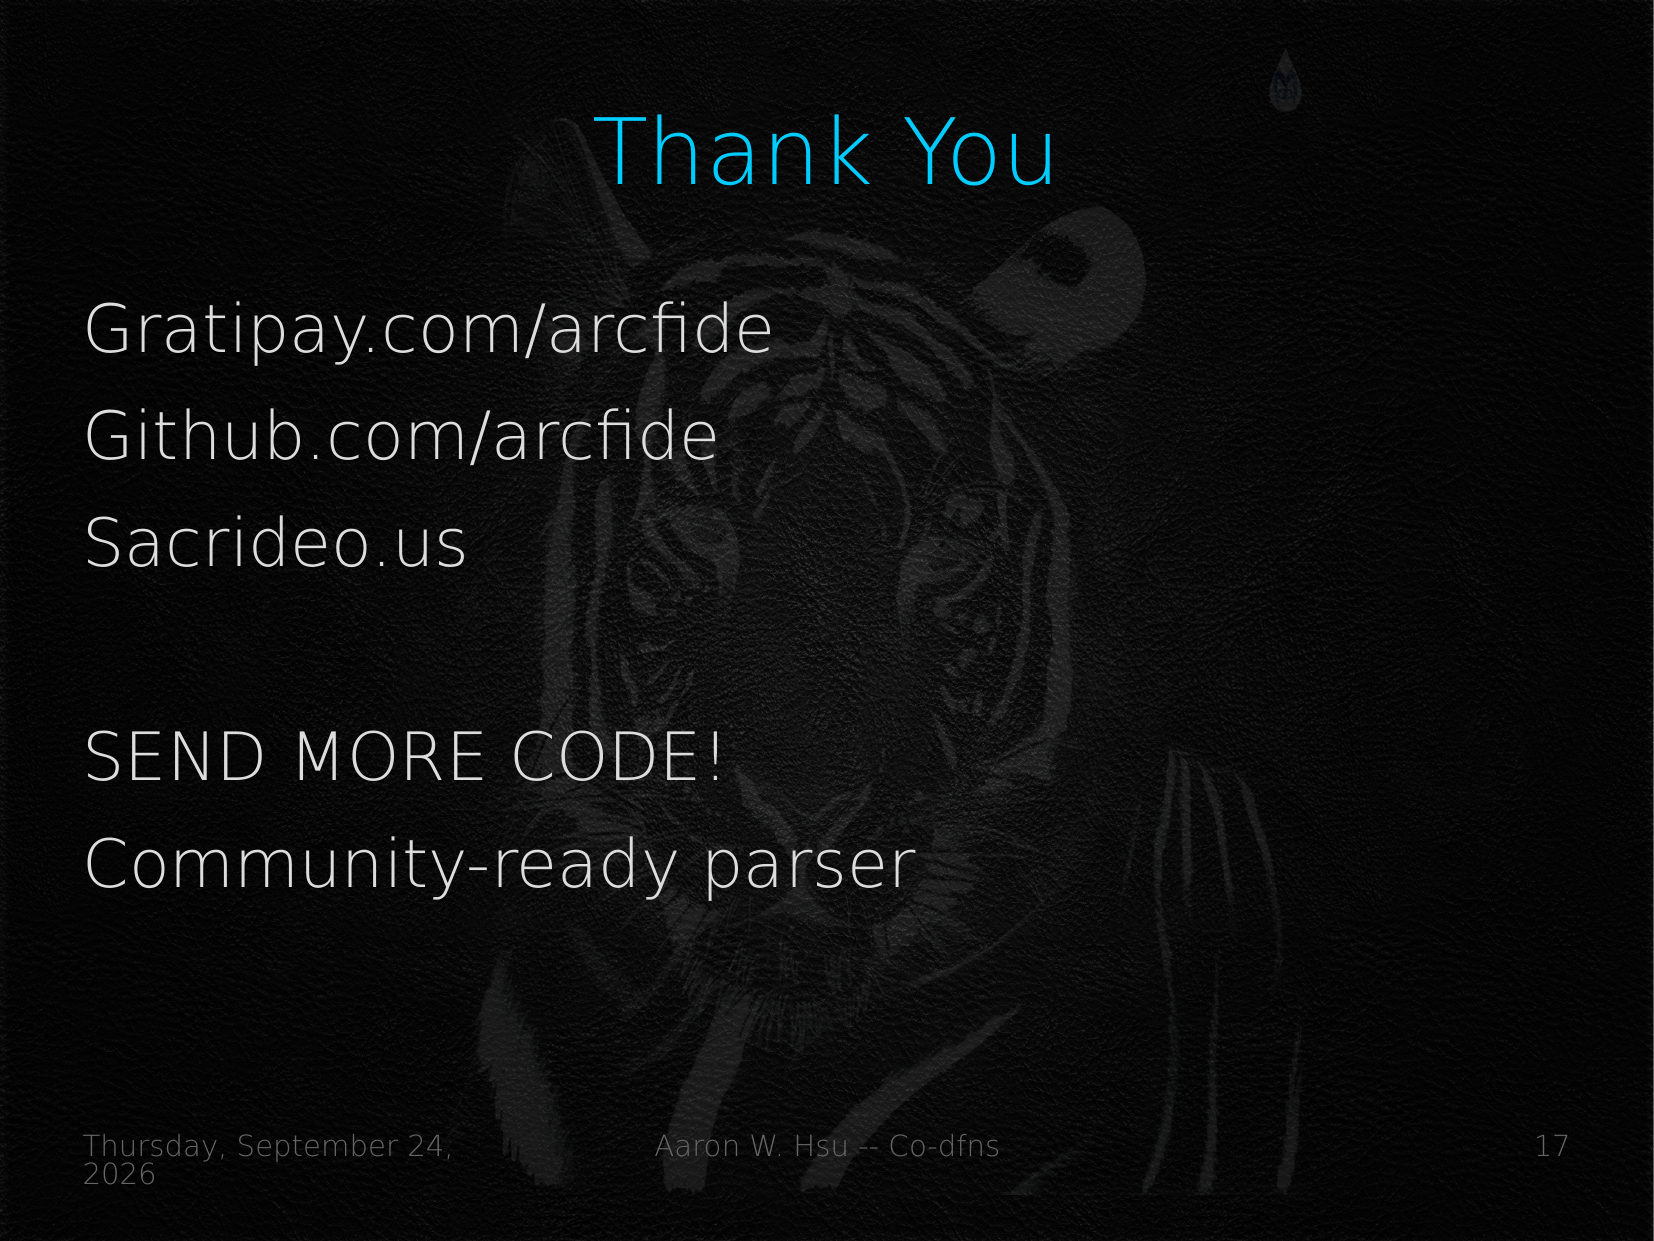

# Thank You
Gratipay.com/arcfide
Github.com/arcfide
Sacrideo.us
SEND MORE CODE!
Community-ready parser
Aaron W. Hsu -- Co-dfns
17